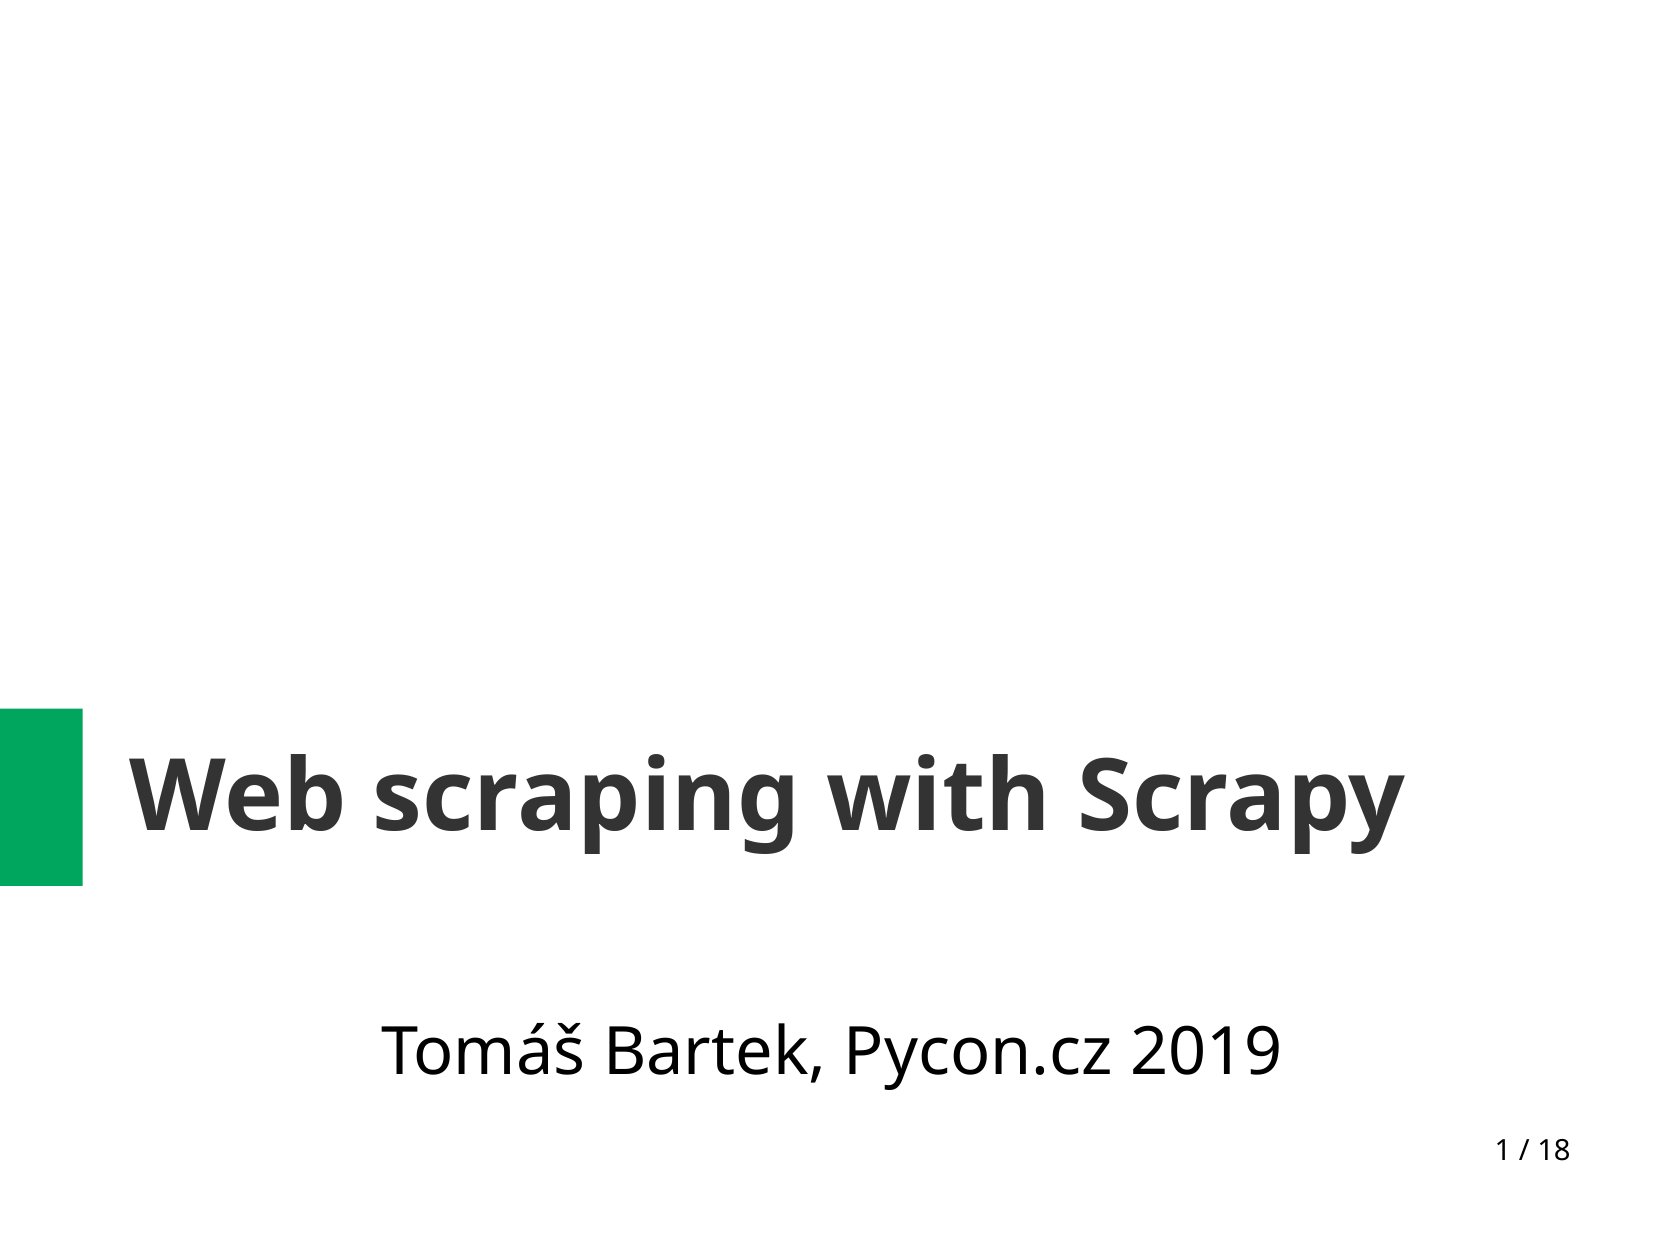

# Web scraping with Scrapy
Tomáš Bartek, Pycon.cz 2019
1